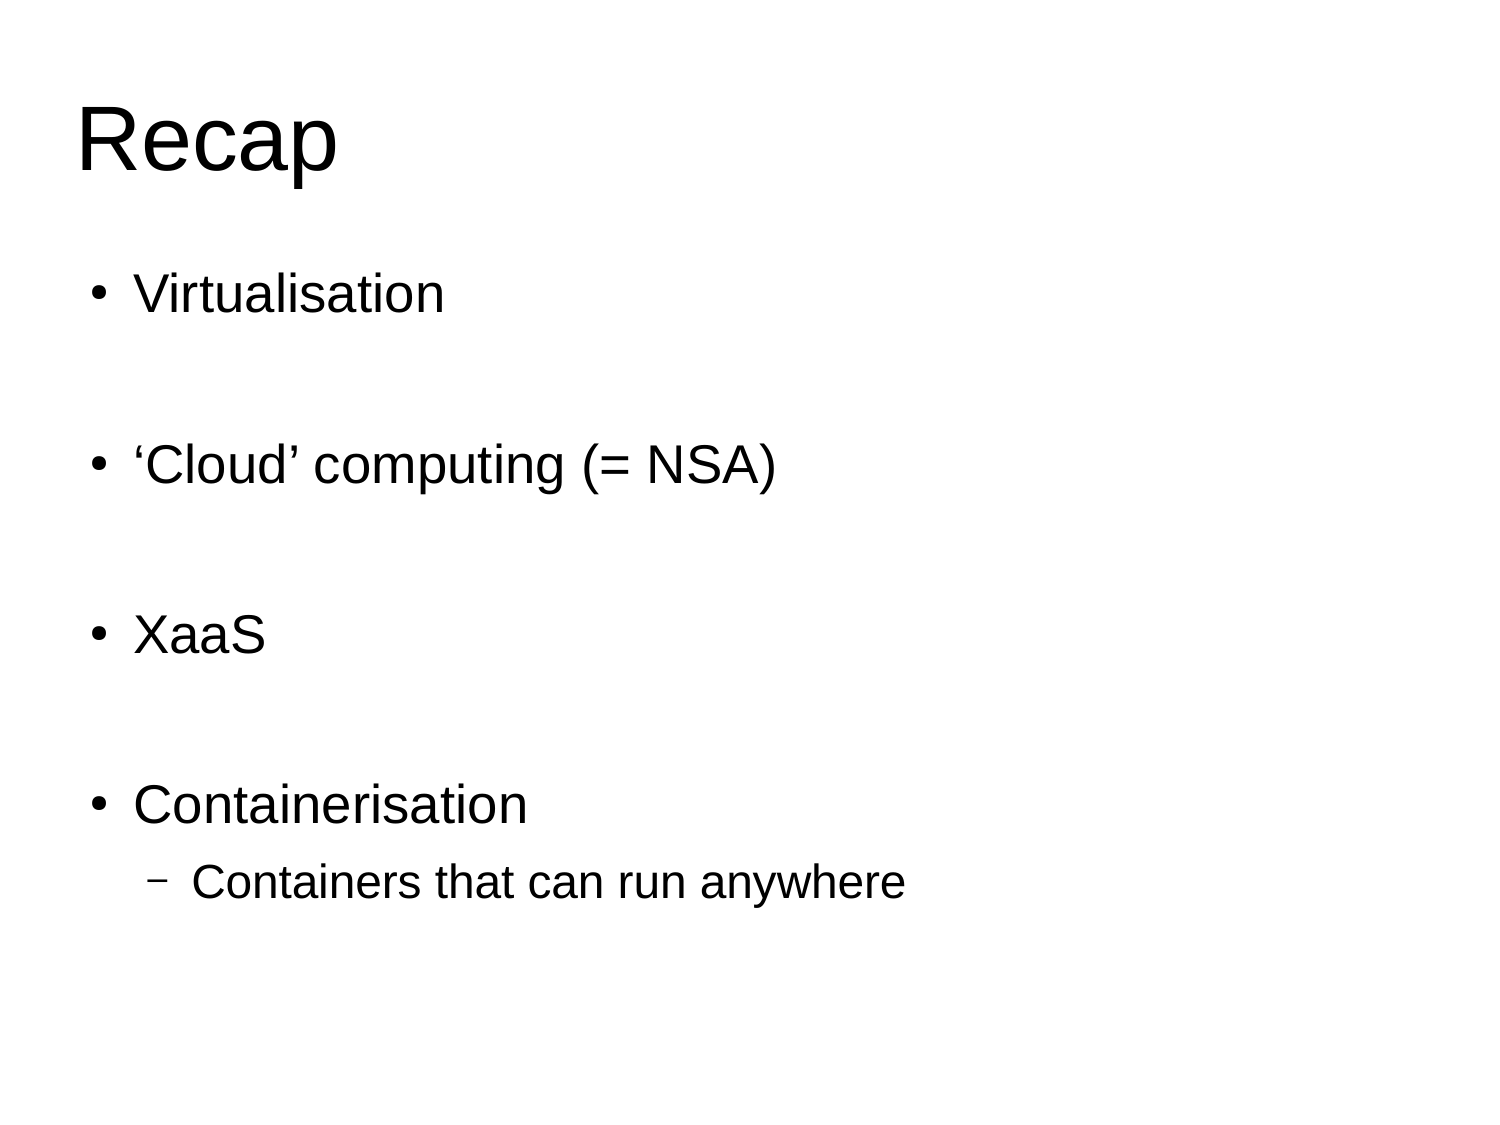

# Recap
Virtualisation
‘Cloud’ computing (= NSA)
XaaS
Containerisation
Containers that can run anywhere